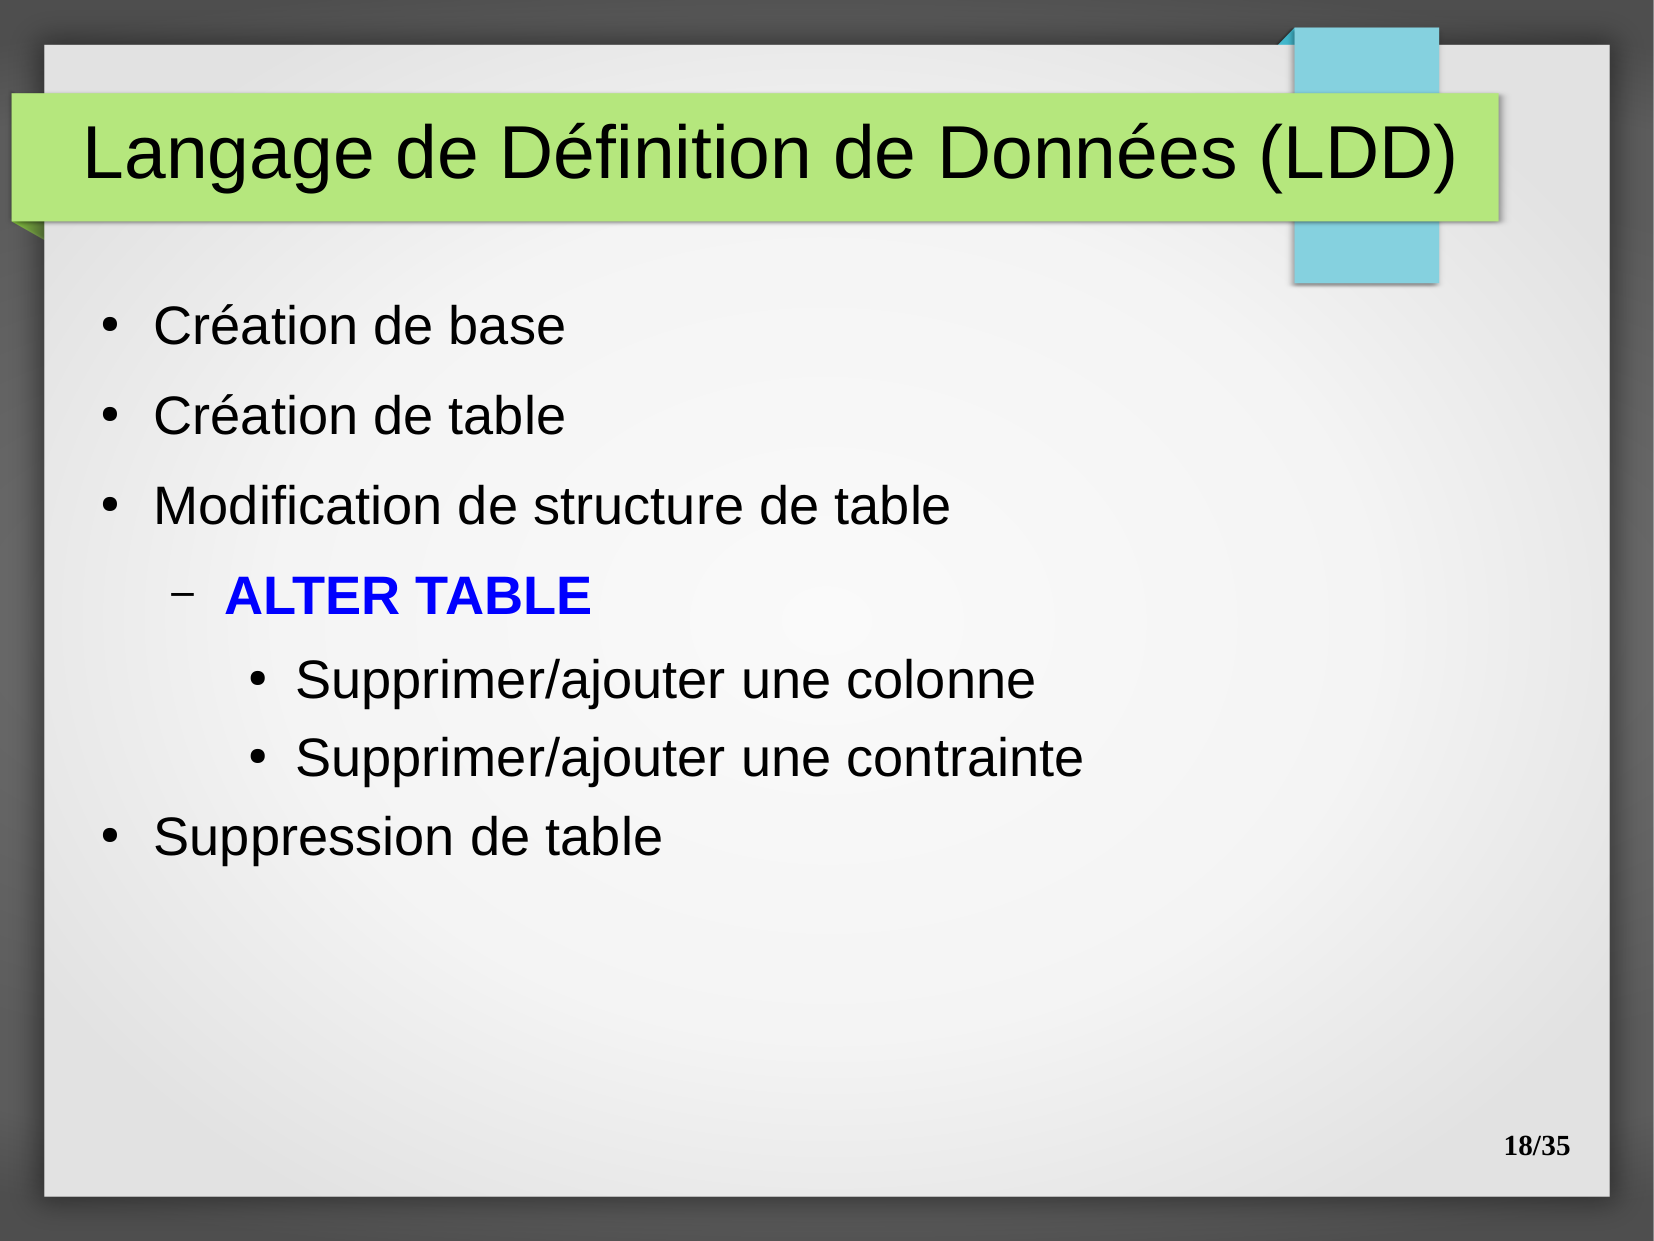

# Langage de Définition de Données (LDD)
Création de base
Création de table
Modification de structure de table
ALTER TABLE
Supprimer/ajouter une colonne
Supprimer/ajouter une contrainte
Suppression de table
18